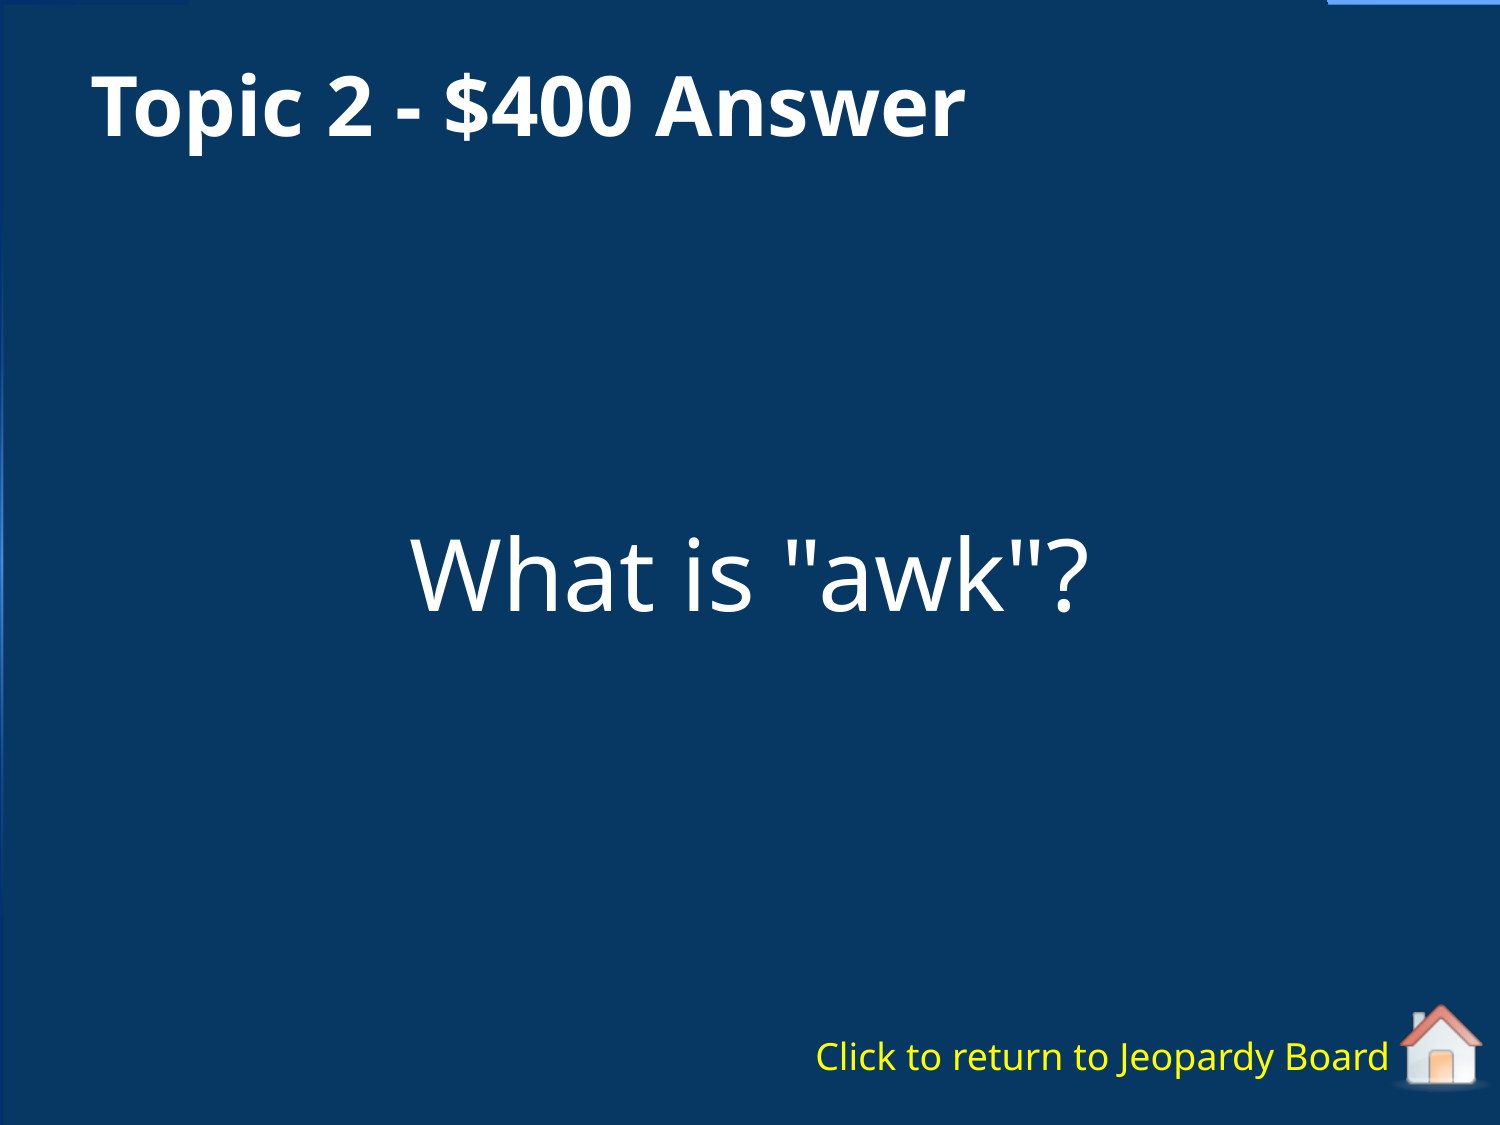

Topic 2 - $400 Answer
# What is "awk"?
Click to return to Jeopardy Board